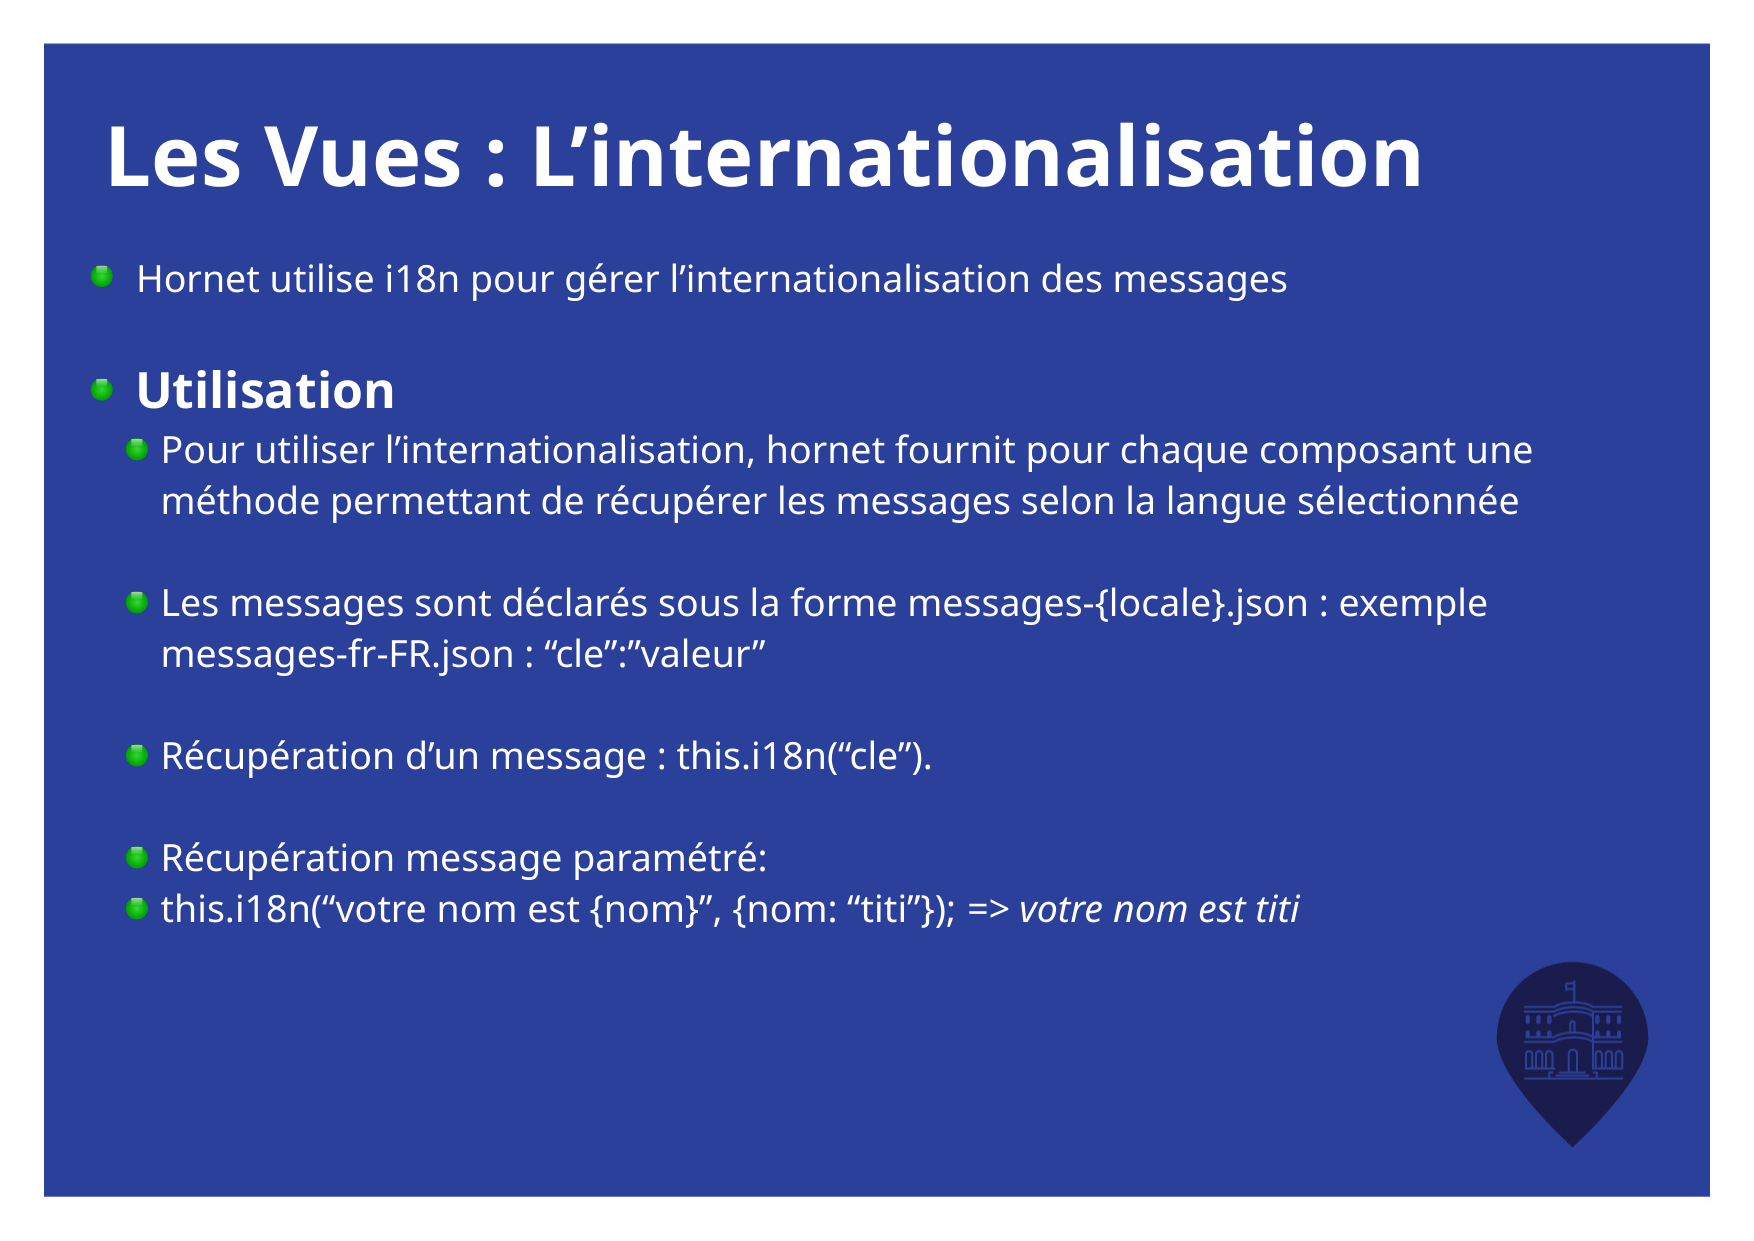

# Les Vues : L’internationalisation
 Hornet utilise i18n pour gérer l’internationalisation des messages
 Utilisation
Pour utiliser l’internationalisation, hornet fournit pour chaque composant une méthode permettant de récupérer les messages selon la langue sélectionnée
Les messages sont déclarés sous la forme messages-{locale}.json : exemple messages-fr-FR.json : “cle”:”valeur”
Récupération d’un message : this.i18n(“cle”).
Récupération message paramétré:
this.i18n(“votre nom est {nom}”, {nom: “titi”}); => votre nom est titi